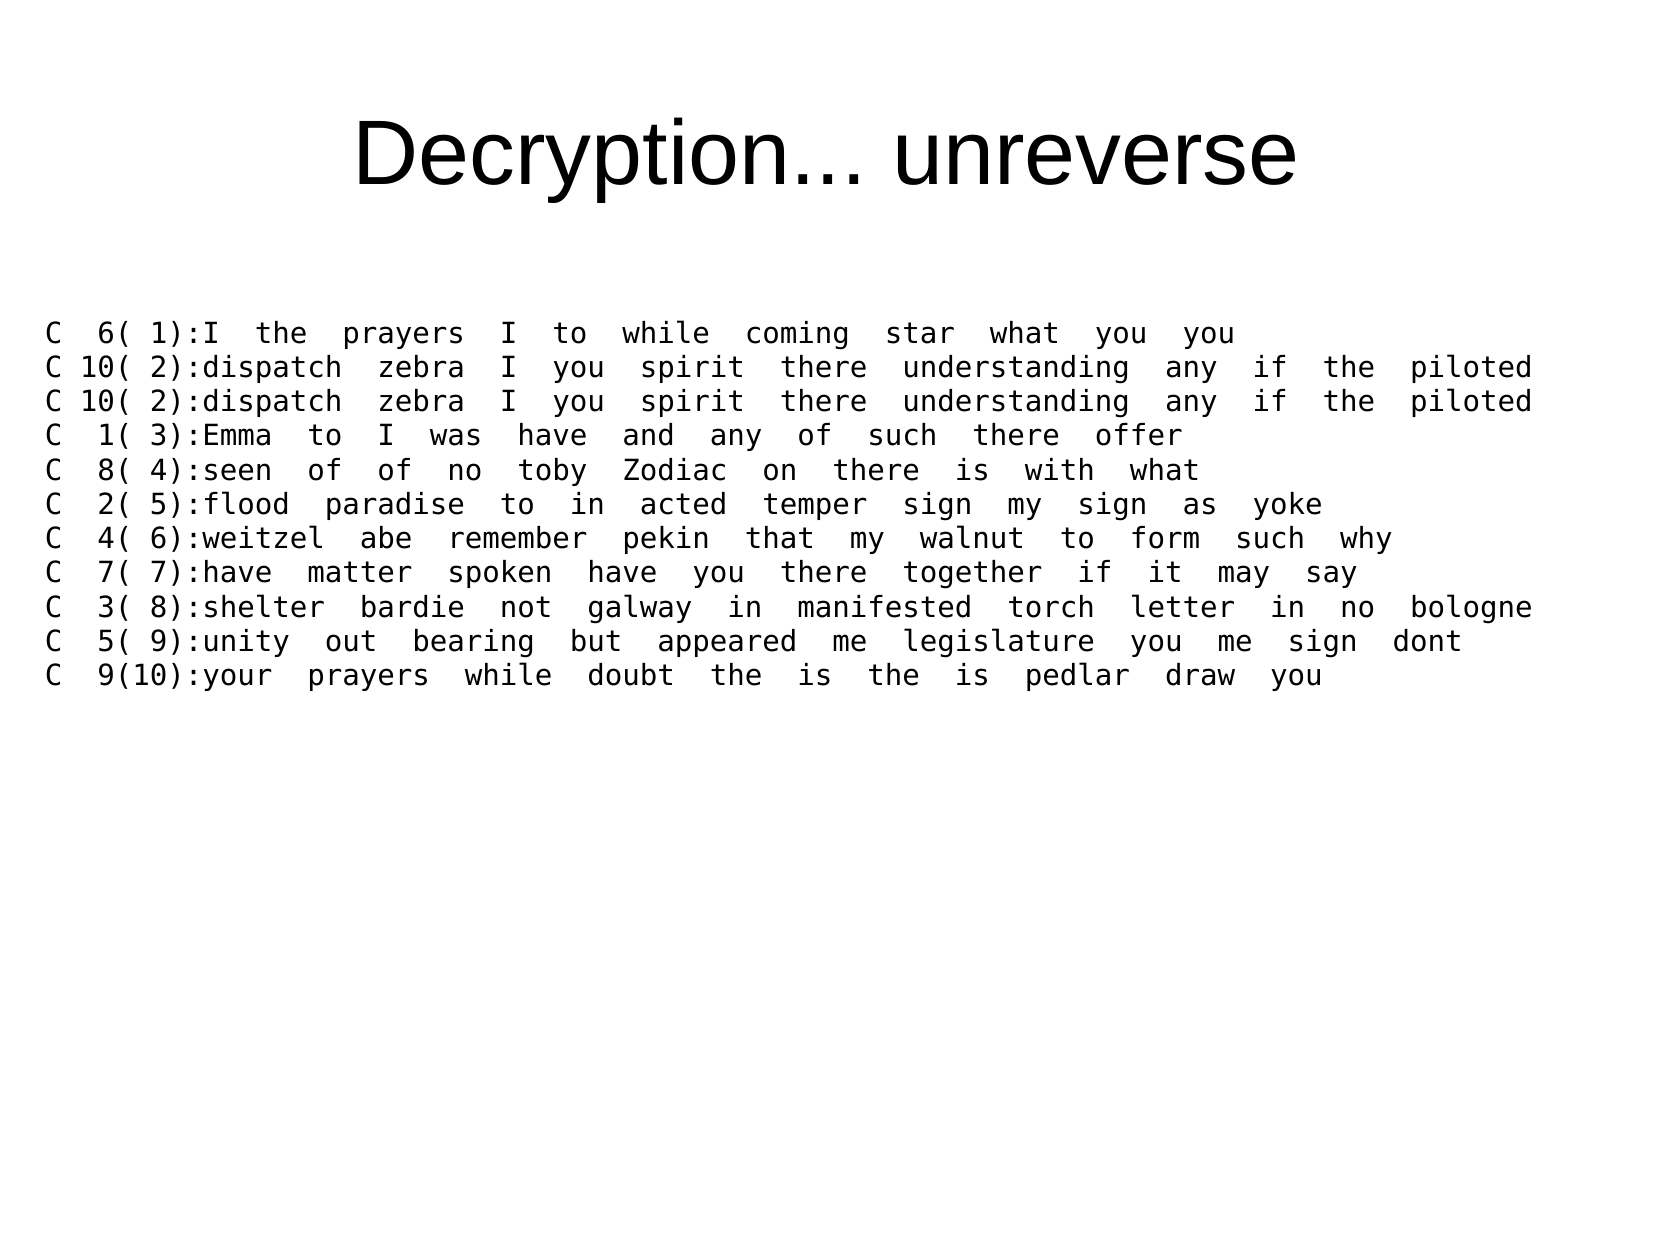

# Decryption... unreverse
C 6( 1):I the prayers I to while coming star what you you
C 10( 2):dispatch zebra I you spirit there understanding any if the piloted
C 10( 2):dispatch zebra I you spirit there understanding any if the piloted
C 1( 3):Emma to I was have and any of such there offer
C 8( 4):seen of of no toby Zodiac on there is with what
C 2( 5):flood paradise to in acted temper sign my sign as yoke
C 4( 6):weitzel abe remember pekin that my walnut to form such why
C 7( 7):have matter spoken have you there together if it may say
C 3( 8):shelter bardie not galway in manifested torch letter in no bologne
C 5( 9):unity out bearing but appeared me legislature you me sign dont
C 9(10):your prayers while doubt the is the is pedlar draw you